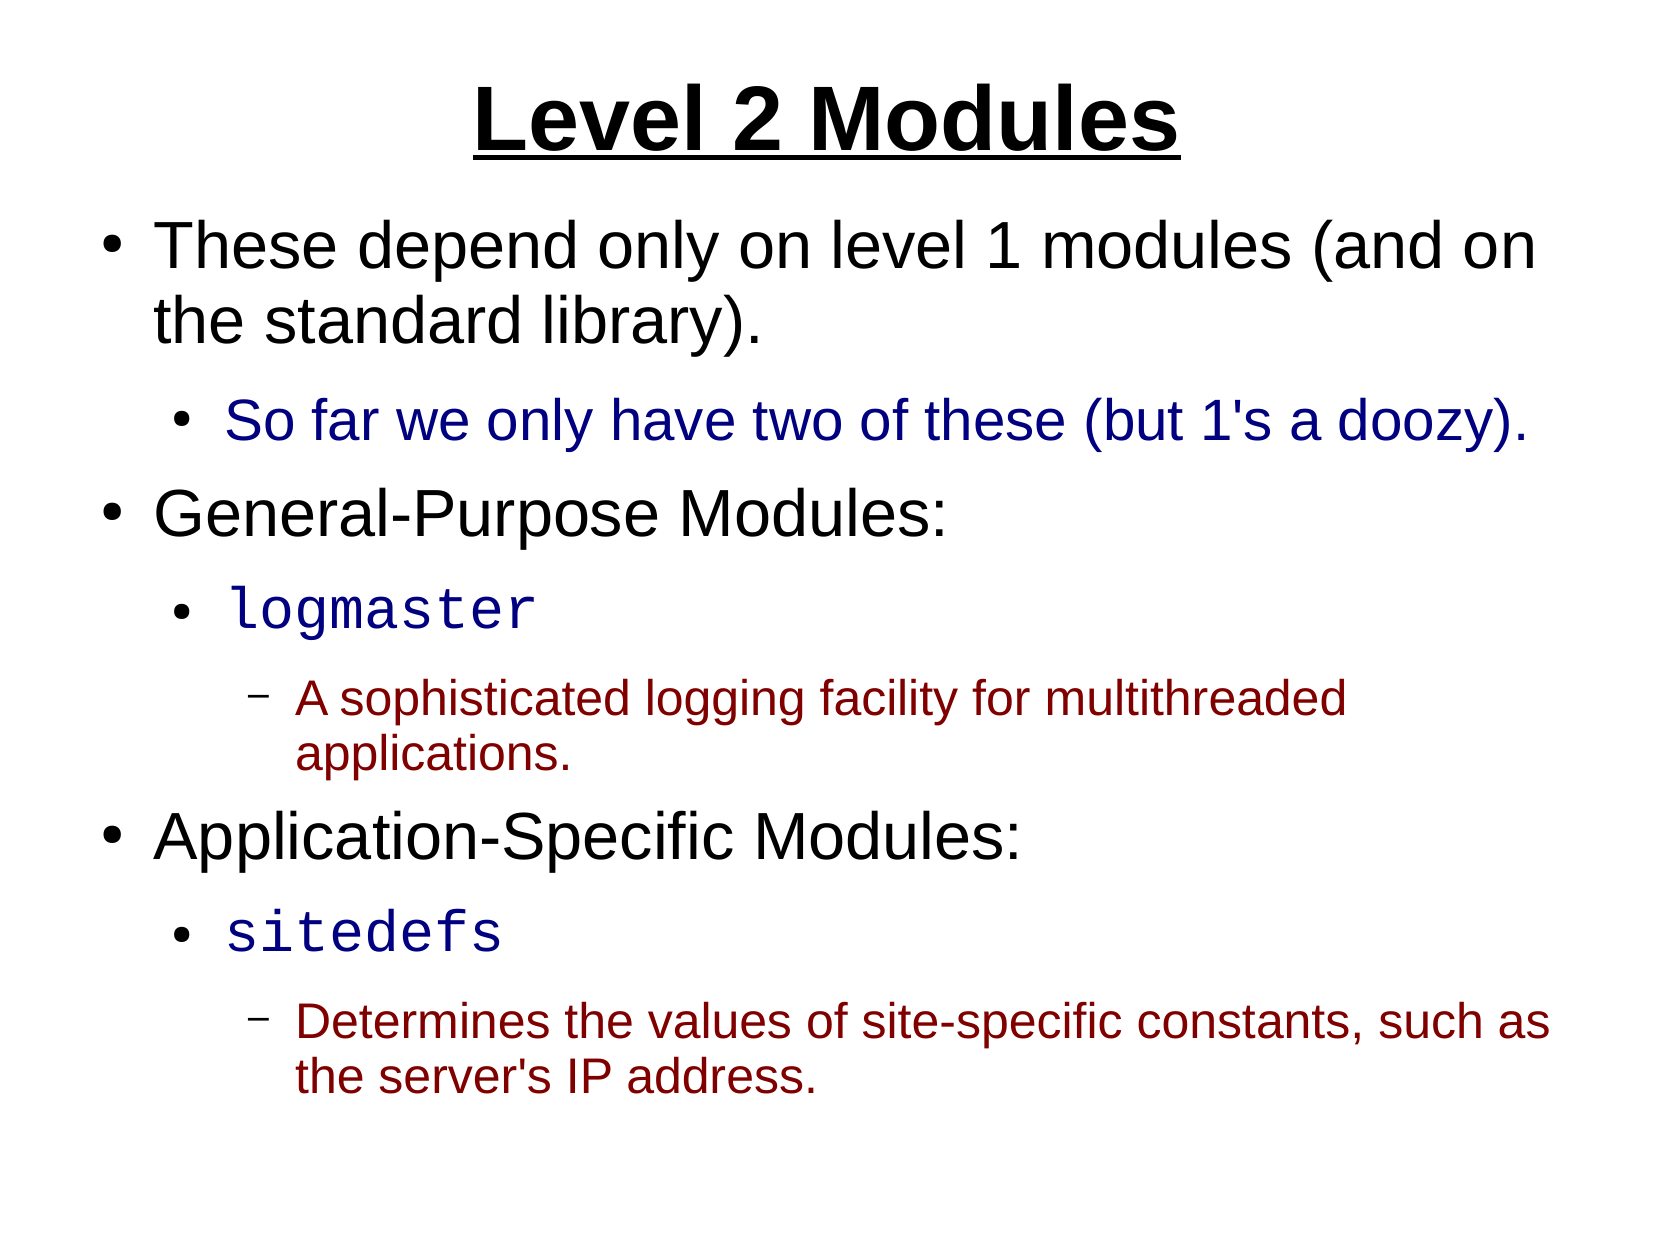

# Level 2 Modules
These depend only on level 1 modules (and on the standard library).
So far we only have two of these (but 1's a doozy).
General-Purpose Modules:
logmaster
A sophisticated logging facility for multithreaded applications.
Application-Specific Modules:
sitedefs
Determines the values of site-specific constants, such as the server's IP address.